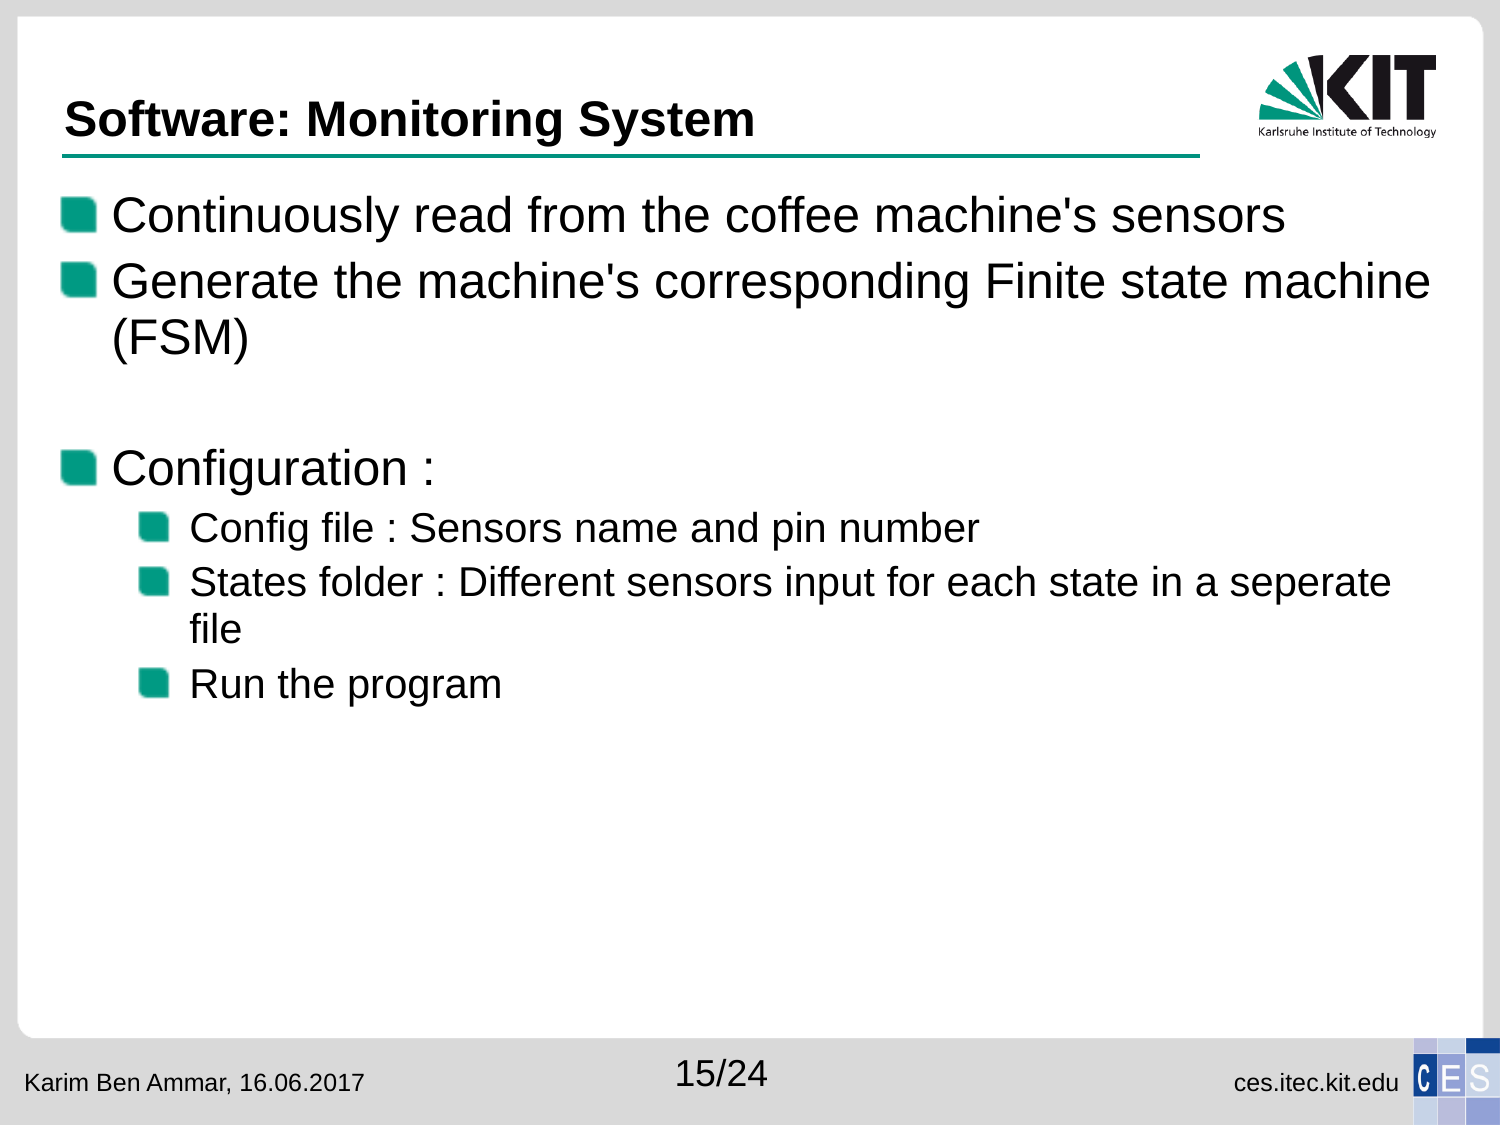

# Software: Monitoring System
Continuously read from the coffee machine's sensors
Generate the machine's corresponding Finite state machine (FSM)
Configuration :
Config file : Sensors name and pin number
States folder : Different sensors input for each state in a seperate file
Run the program
15/24